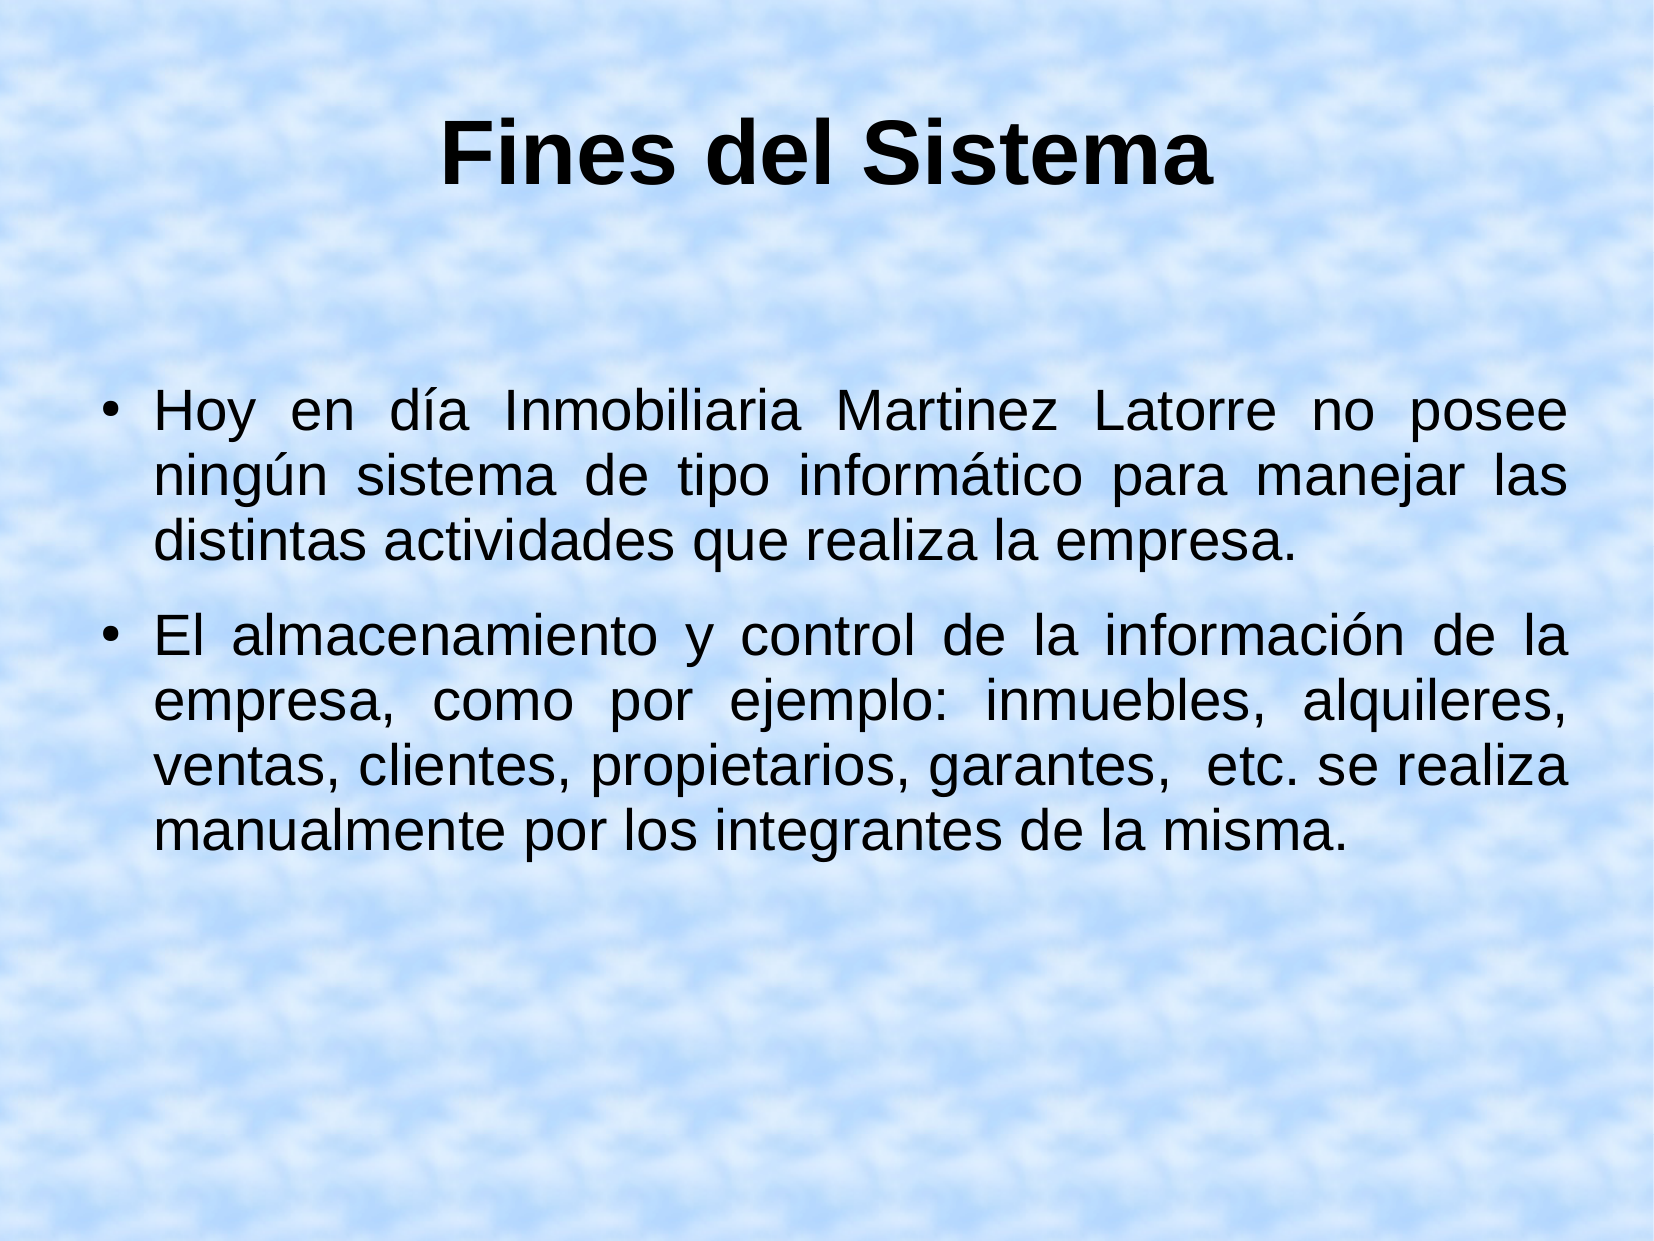

# Fines del Sistema
Hoy en día Inmobiliaria Martinez Latorre no posee ningún sistema de tipo informático para manejar las distintas actividades que realiza la empresa.
El almacenamiento y control de la información de la empresa, como por ejemplo: inmuebles, alquileres, ventas, clientes, propietarios, garantes, etc. se realiza manualmente por los integrantes de la misma.